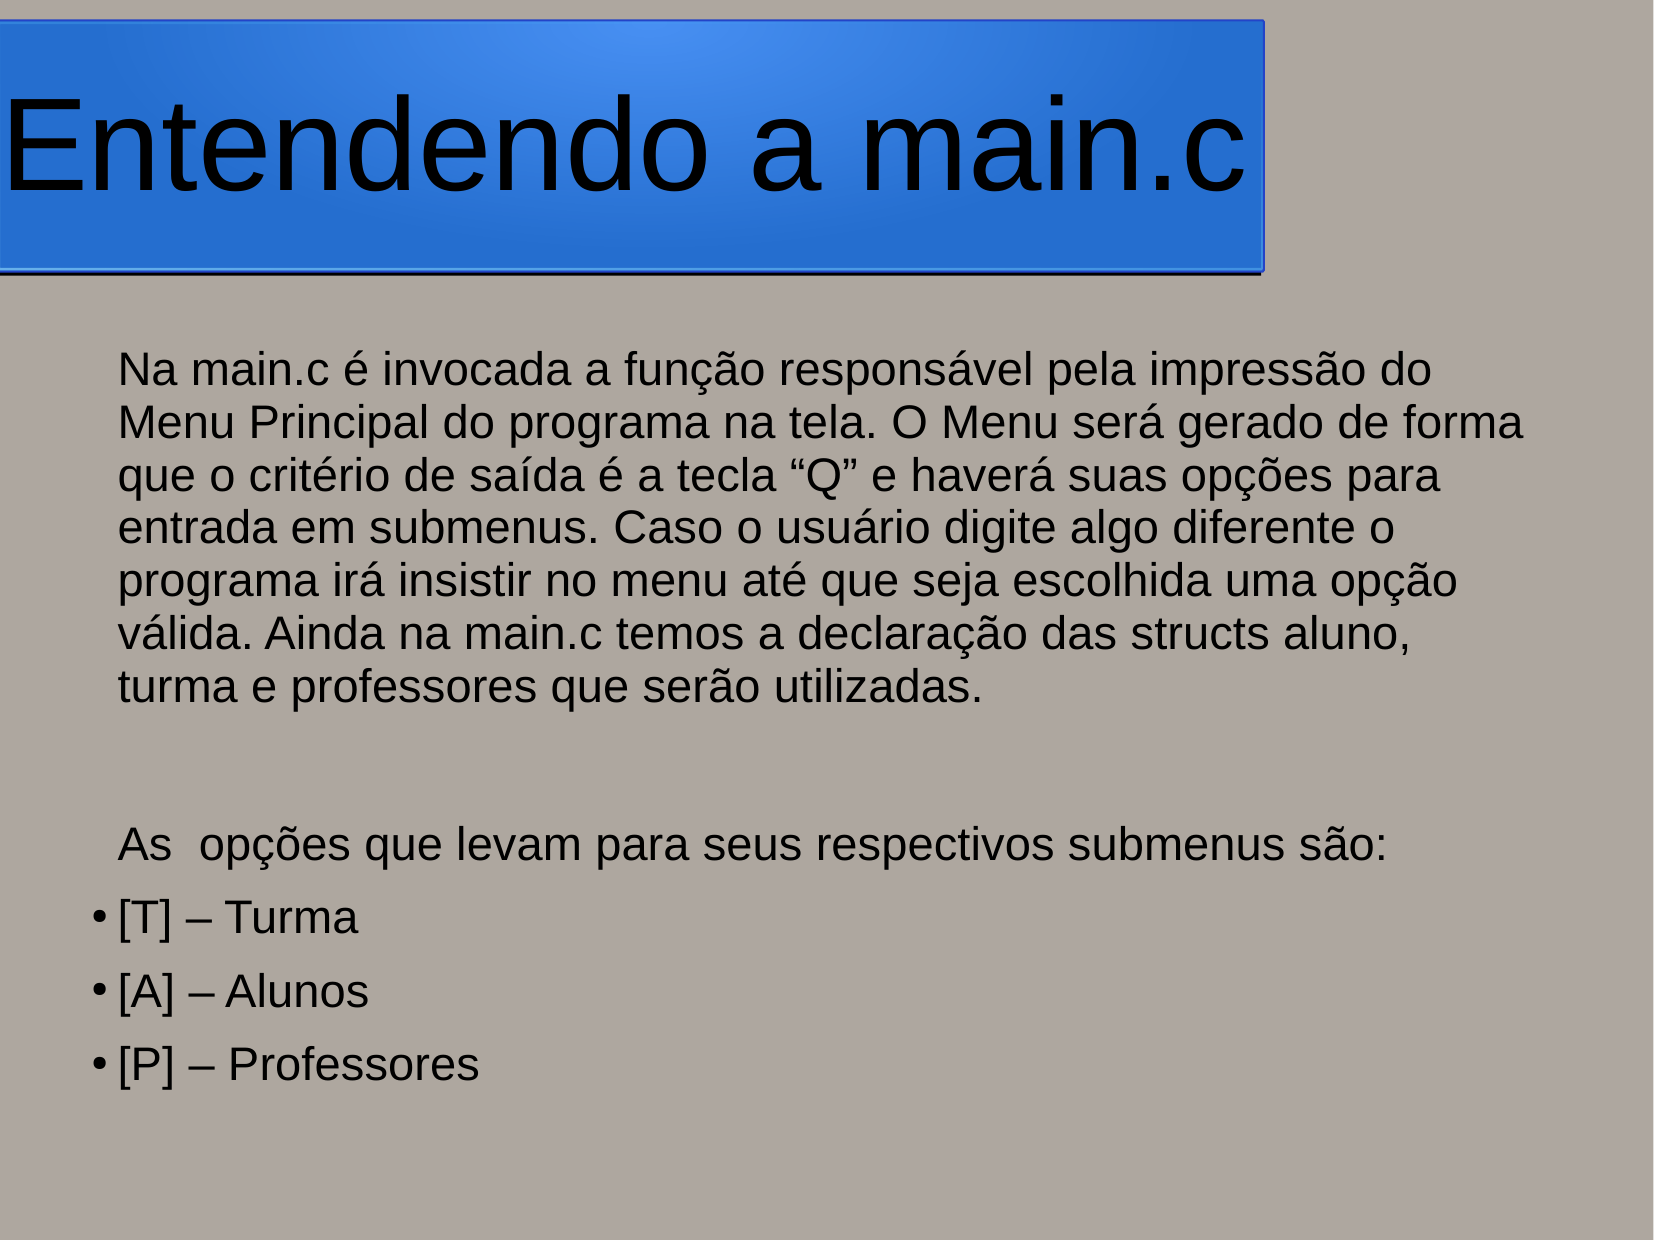

# Entendendo a main.c
Na main.c é invocada a função responsável pela impressão do Menu Principal do programa na tela. O Menu será gerado de forma que o critério de saída é a tecla “Q” e haverá suas opções para entrada em submenus. Caso o usuário digite algo diferente o programa irá insistir no menu até que seja escolhida uma opção válida. Ainda na main.c temos a declaração das structs aluno, turma e professores que serão utilizadas.
As opções que levam para seus respectivos submenus são:
[T] – Turma
[A] – Alunos
[P] – Professores